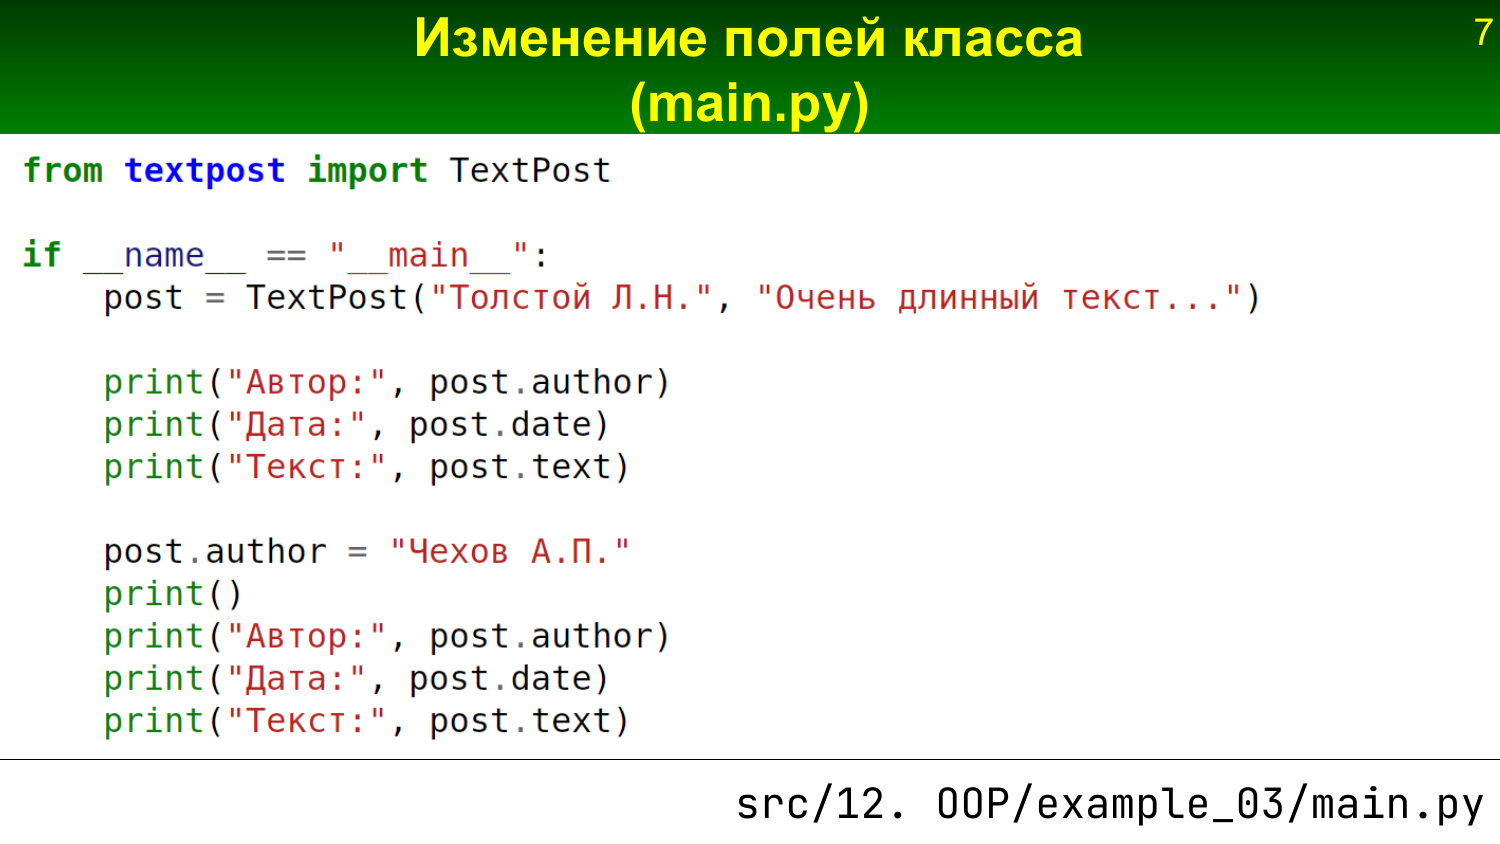

# Изменение полей класса (main.py)
src/12. OOP/example_03/main.py